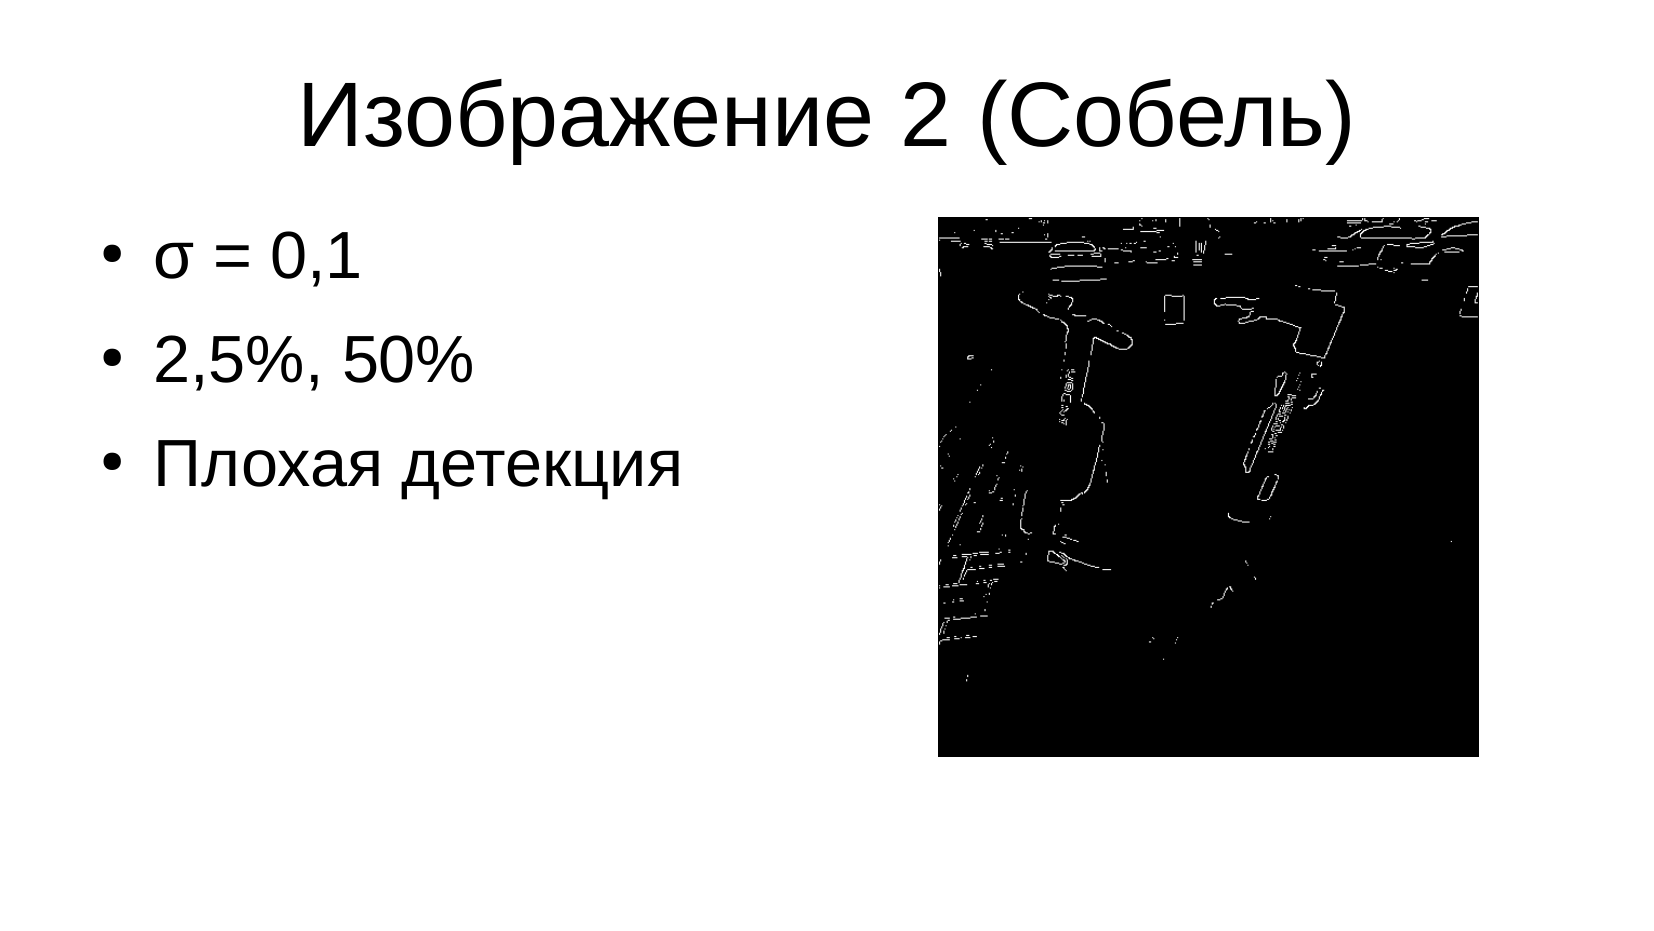

# Изображение 2 (Собель)
σ = 0,1
2,5%, 50%
Плохая детекция